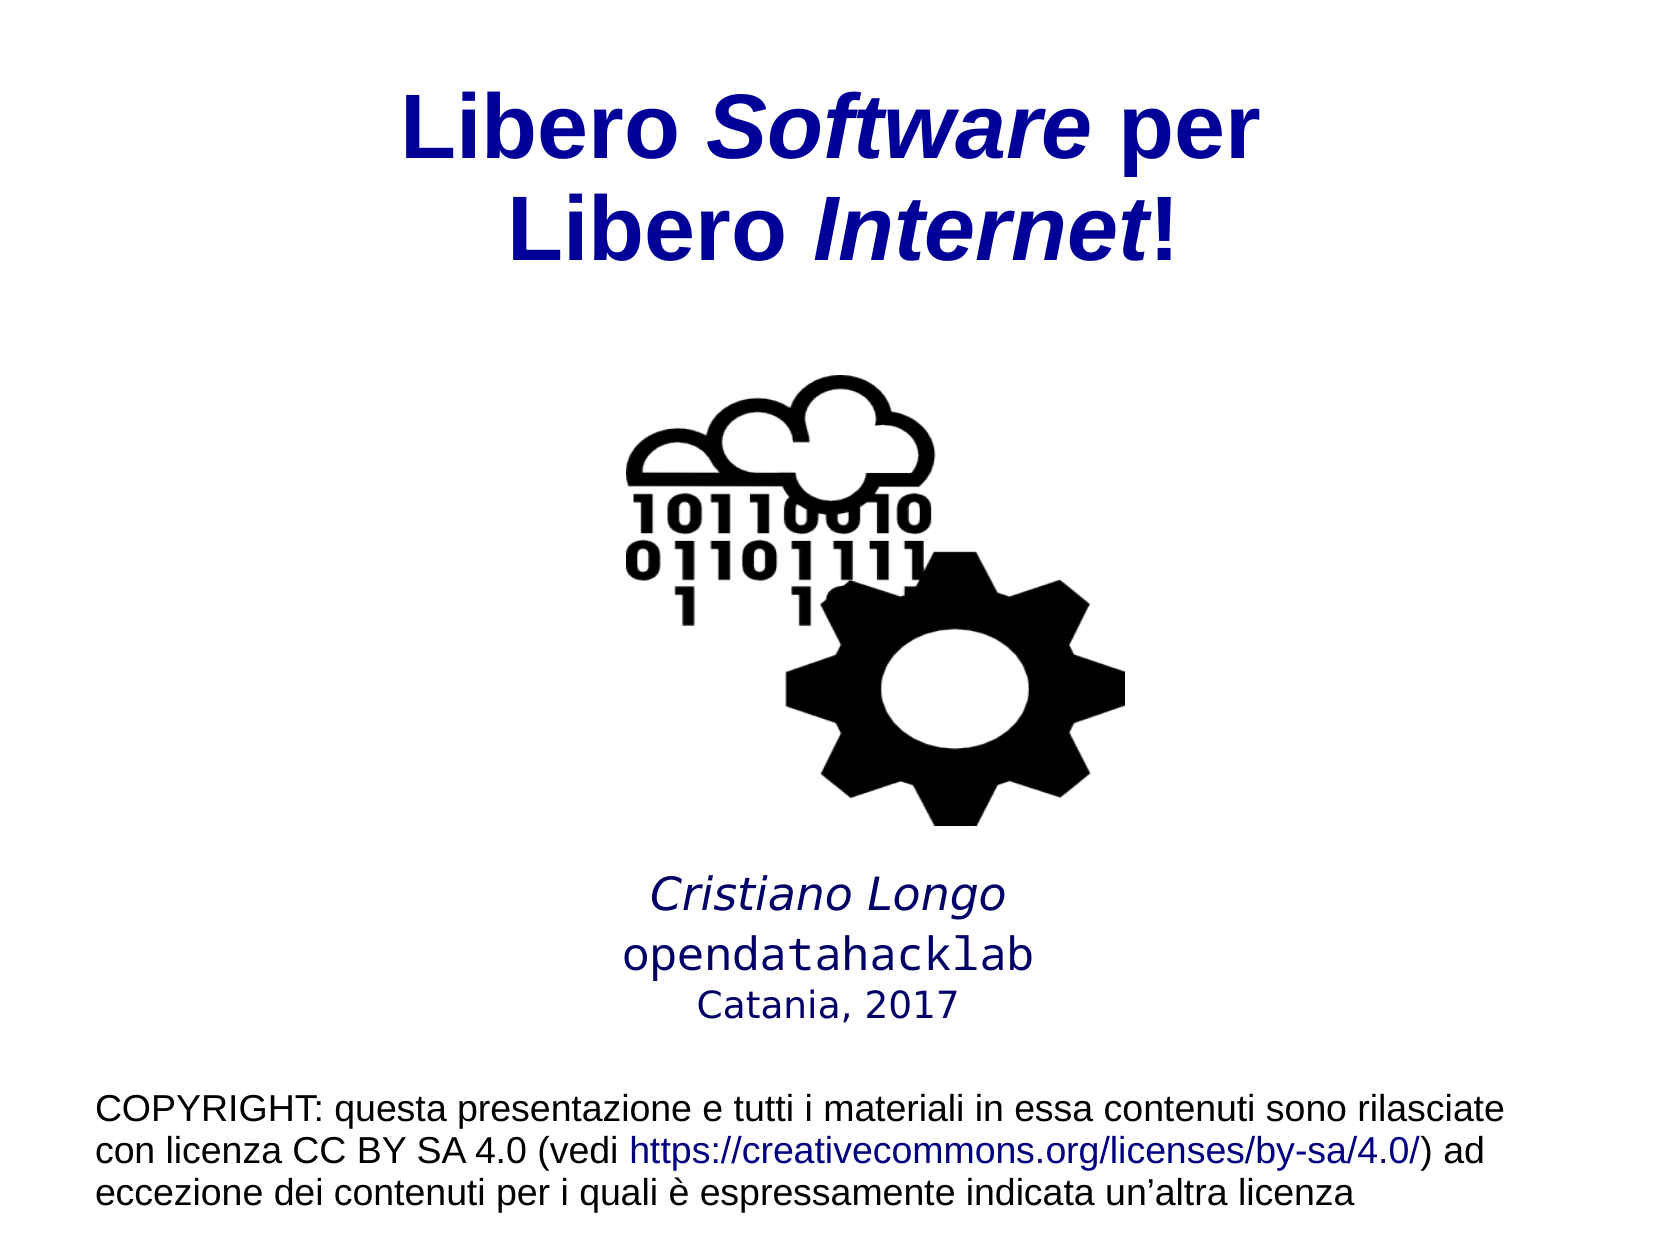

# Libero Software per Libero Internet!
Cristiano Longo
opendatahacklab
Catania, 2017
COPYRIGHT: questa presentazione e tutti i materiali in essa contenuti sono rilasciate con licenza CC BY SA 4.0 (vedi https://creativecommons.org/licenses/by-sa/4.0/) ad eccezione dei contenuti per i quali è espressamente indicata un’altra licenza